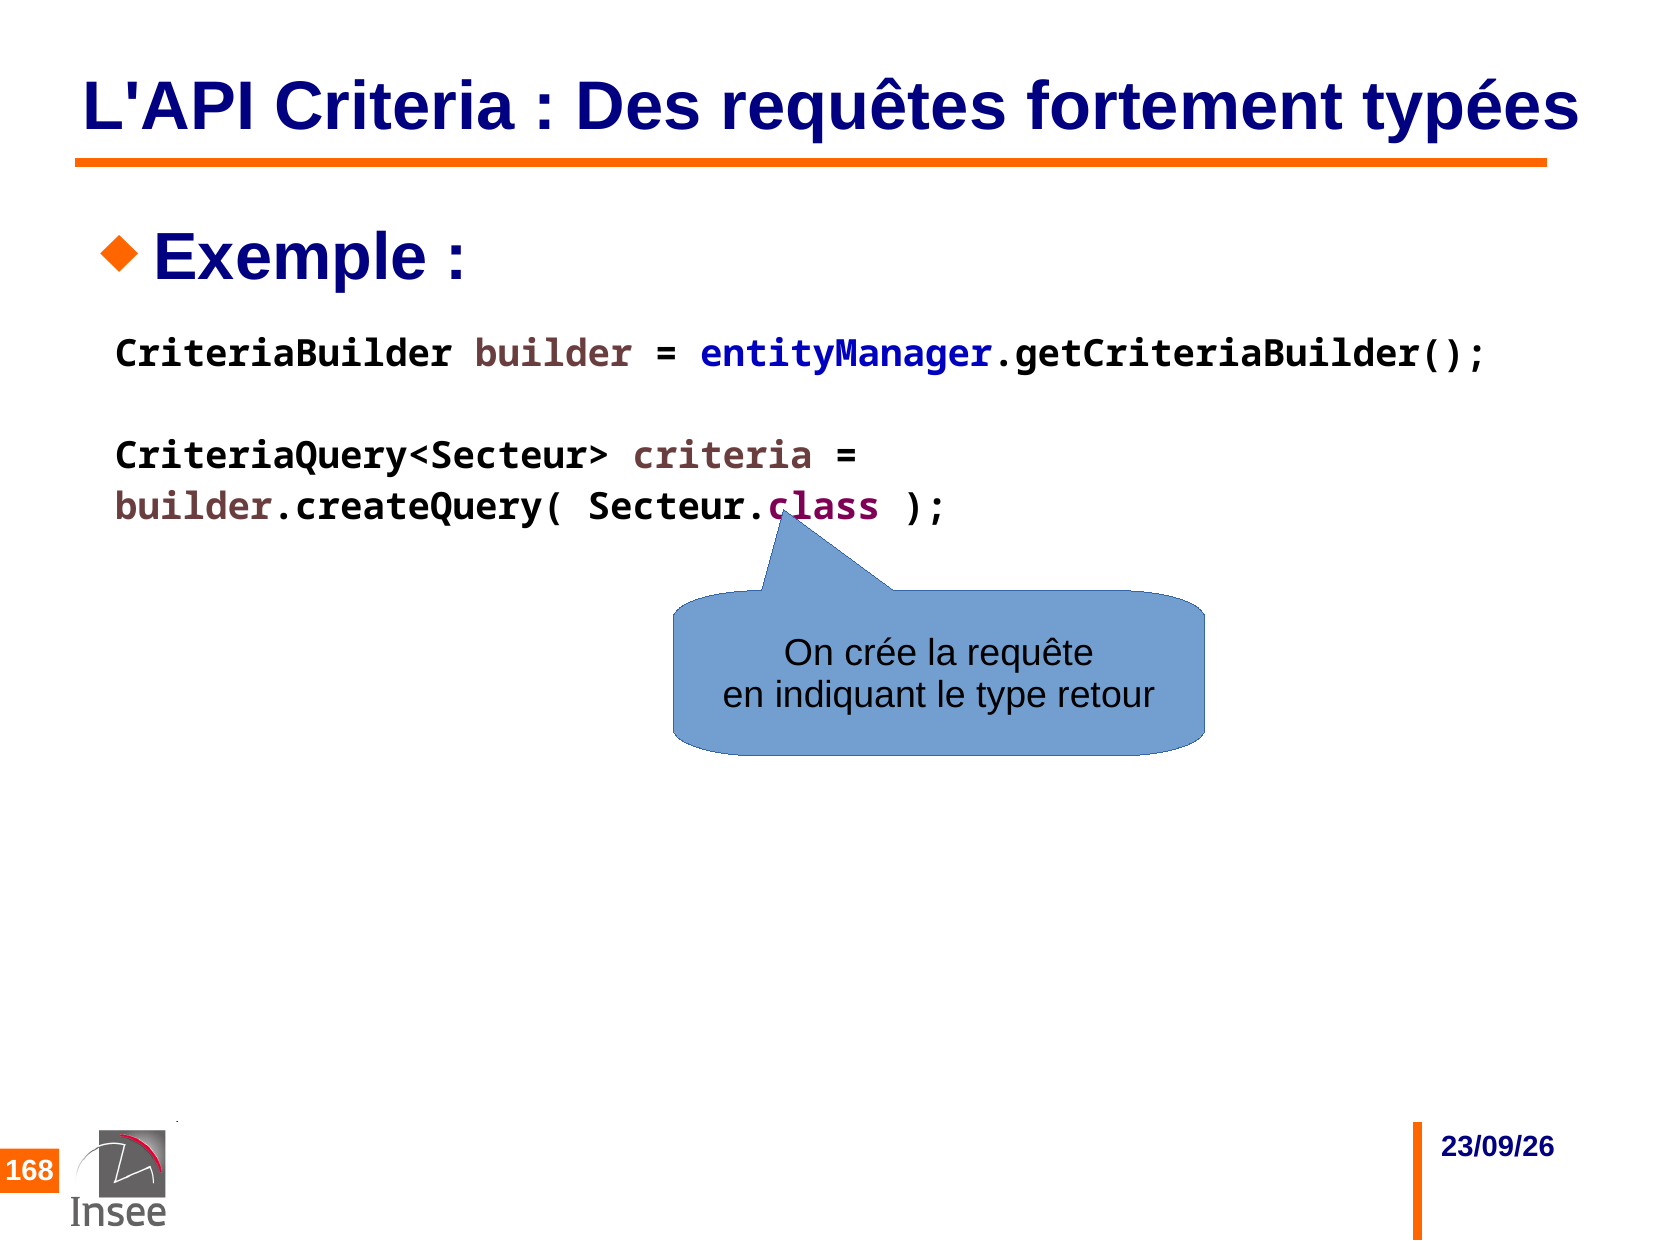

# L'API Criteria : Des requêtes fortement typées
Exemple :
CriteriaBuilder builder = entityManager.getCriteriaBuilder();
CriteriaQuery<Secteur> criteria = builder.createQuery( Secteur.class );
On crée la requête
en indiquant le type retour
168